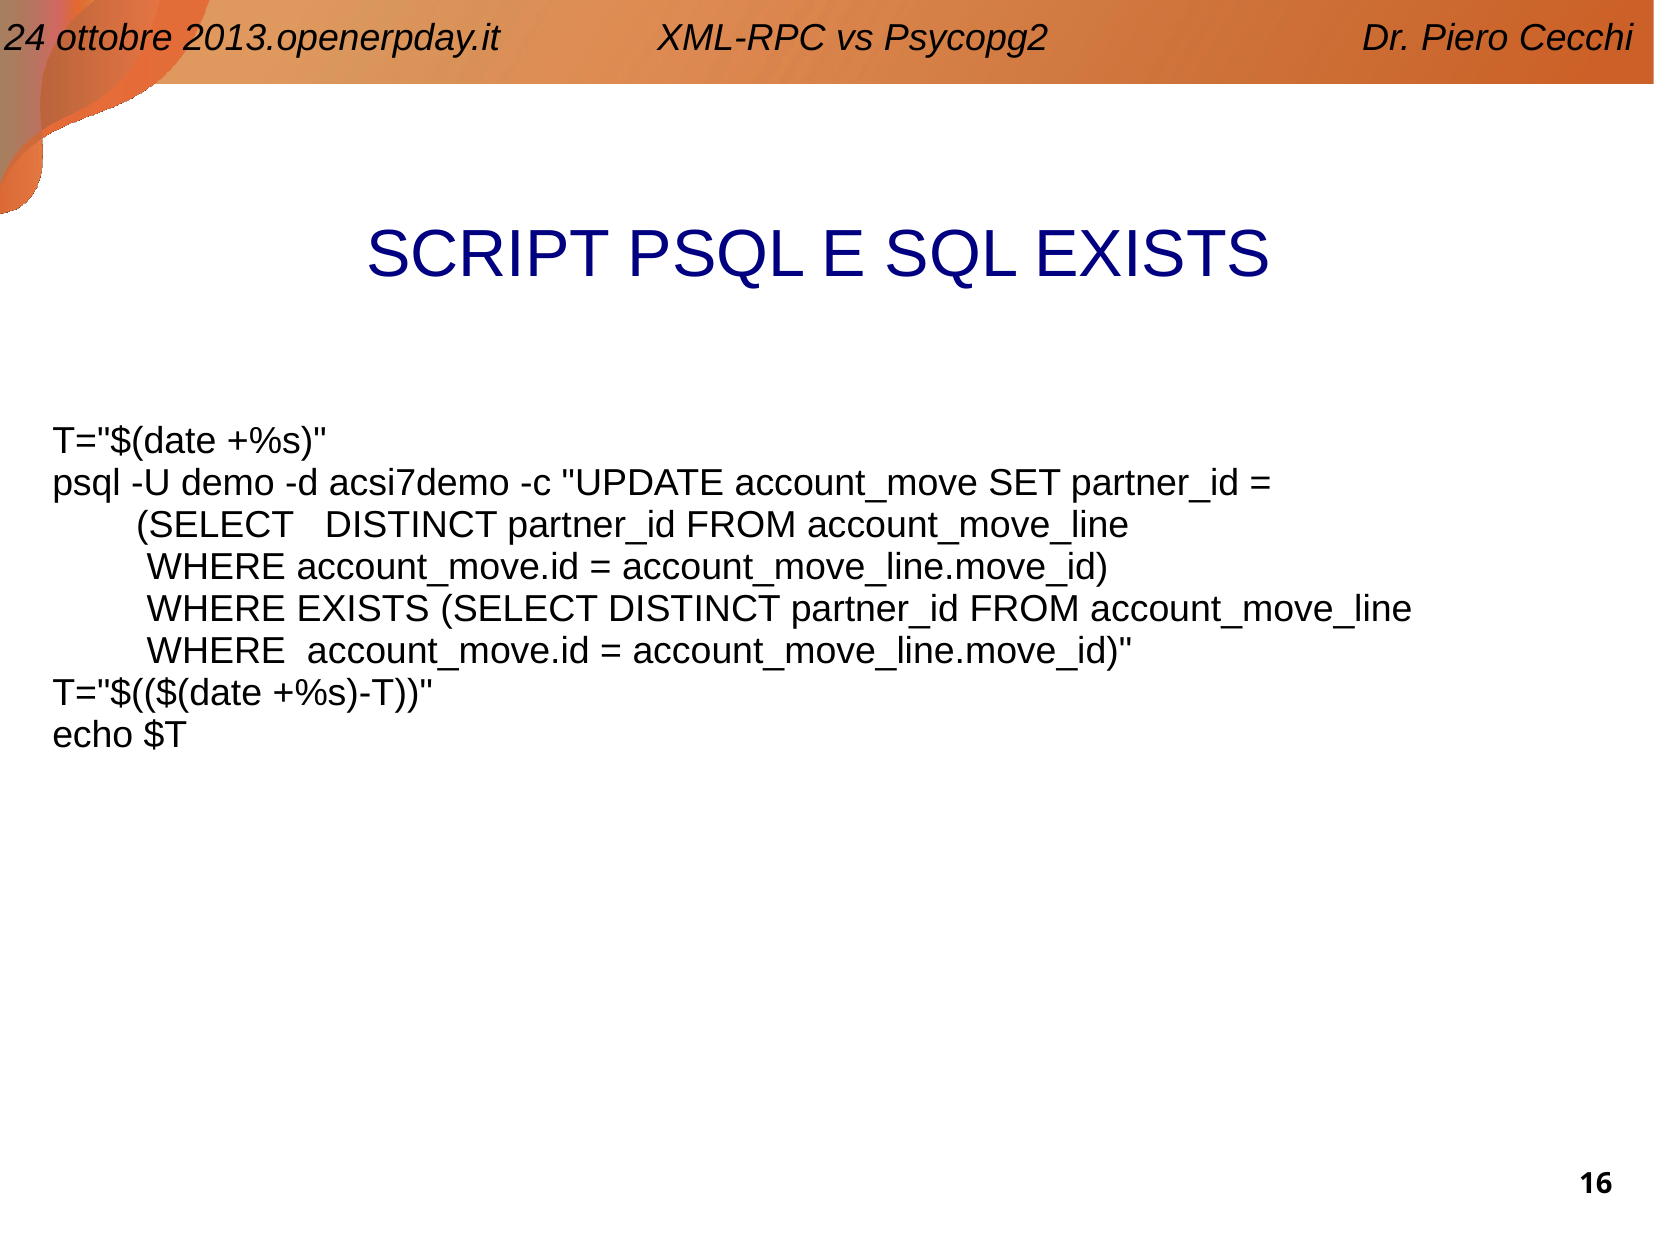

# SCRIPT PSQL E SQL EXISTS
T="$(date +%s)"
psql -U demo -d acsi7demo -c "UPDATE account_move SET partner_id =
 (SELECT DISTINCT partner_id FROM account_move_line
 WHERE account_move.id = account_move_line.move_id)
 WHERE EXISTS (SELECT DISTINCT partner_id FROM account_move_line
 WHERE account_move.id = account_move_line.move_id)"
T="$(($(date +%s)-T))"
echo $T